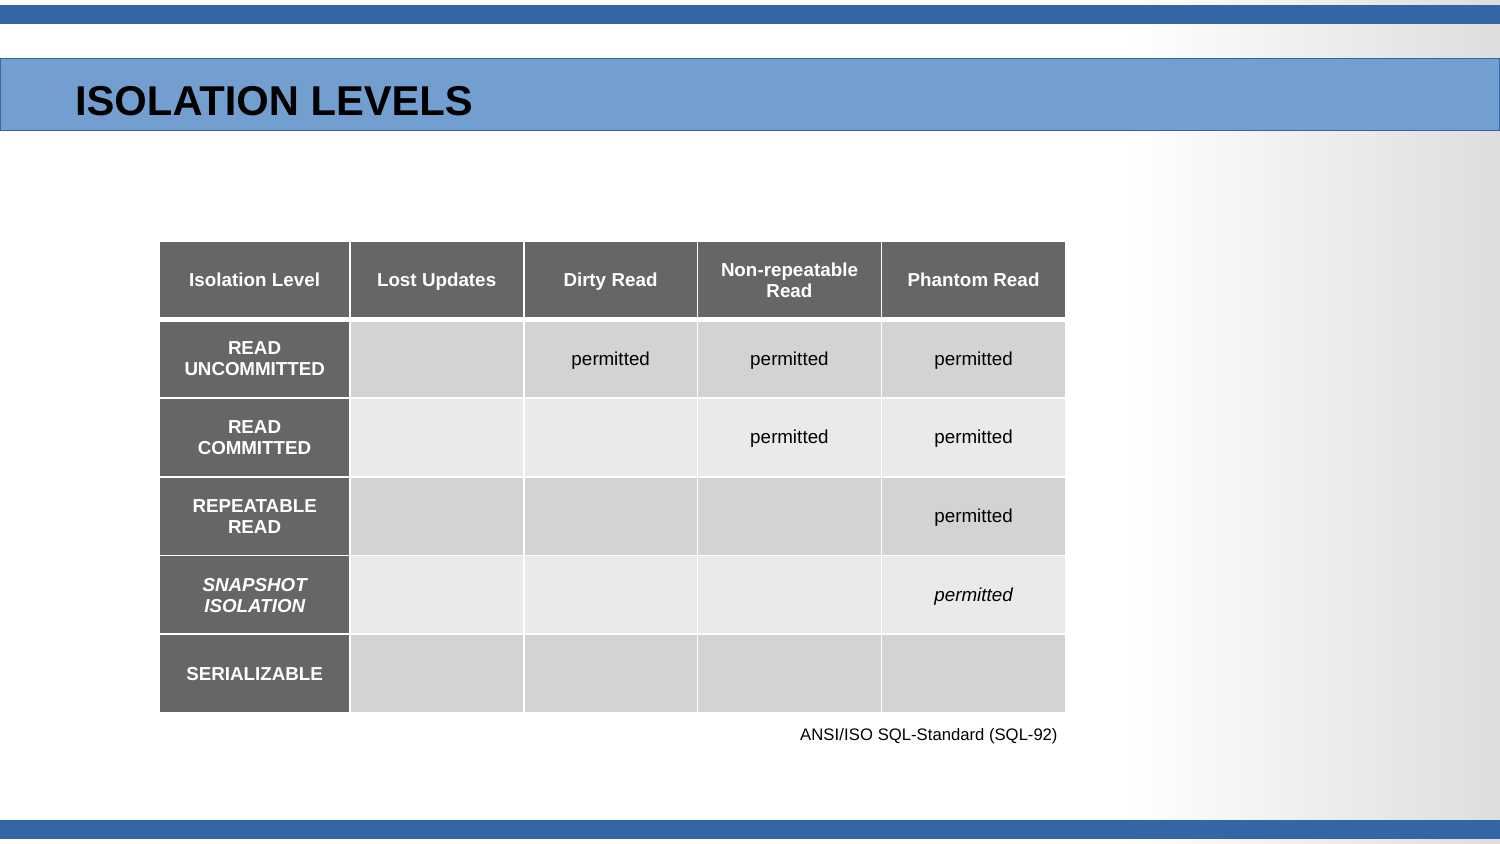

# Isolation levels
| Isolation Level | Lost Updates | Dirty Read | Non-repeatable Read | Phantom Read |
| --- | --- | --- | --- | --- |
| READ UNCOMMITTED | | permitted | permitted | permitted |
| READ COMMITTED | | | permitted | permitted |
| REPEATABLE READ | | | | permitted |
| SNAPSHOT ISOLATION | | | | permitted |
| SERIALIZABLE | | | | |
ANSI/ISO SQL-Standard (SQL-92)